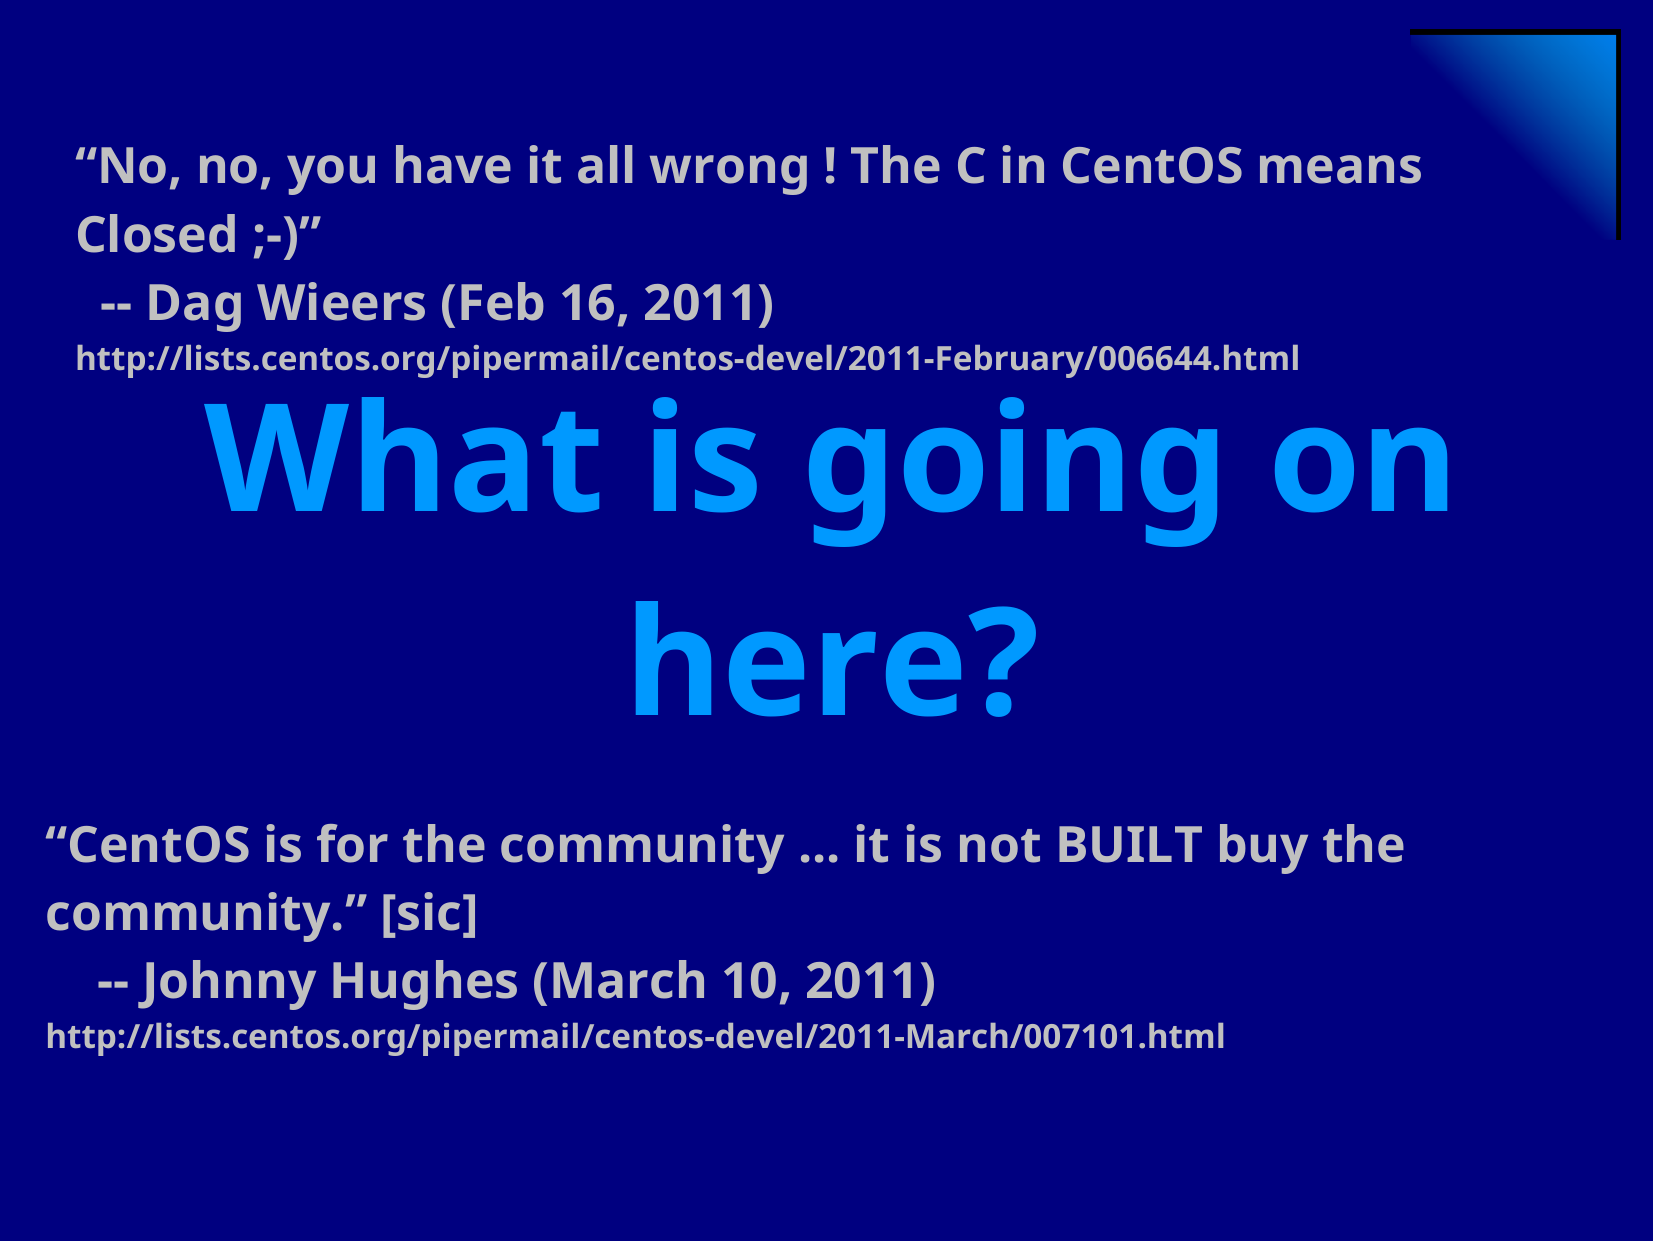

“No, no, you have it all wrong ! The C in CentOS means Closed ;-)”
 -- Dag Wieers (Feb 16, 2011)
http://lists.centos.org/pipermail/centos-devel/2011-February/006644.html
What is going on here?
“CentOS is for the community ... it is not BUILT buy the community.” [sic]
 -- Johnny Hughes (March 10, 2011)
http://lists.centos.org/pipermail/centos-devel/2011-March/007101.html